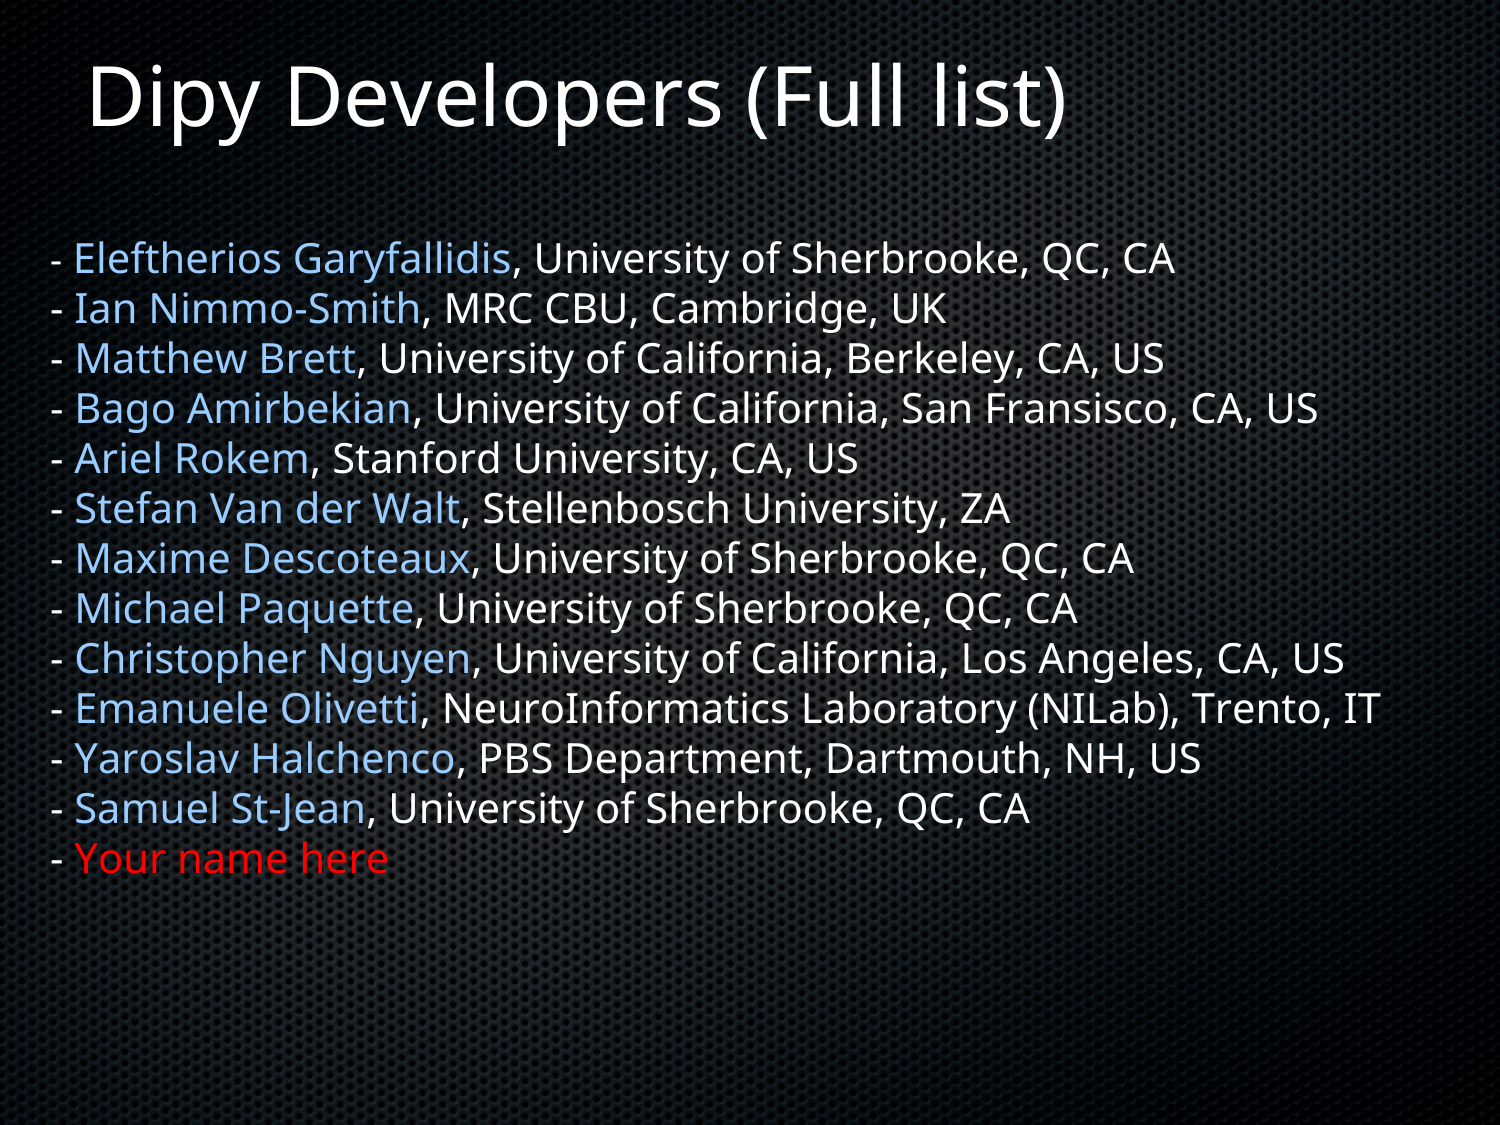

Dipy Developers (Full list)
- Eleftherios Garyfallidis, University of Sherbrooke, QC, CA
- Ian Nimmo-Smith, MRC CBU, Cambridge, UK
- Matthew Brett, University of California, Berkeley, CA, US
- Bago Amirbekian, University of California, San Fransisco, CA, US
- Ariel Rokem, Stanford University, CA, US
- Stefan Van der Walt, Stellenbosch University, ZA
- Maxime Descoteaux, University of Sherbrooke, QC, CA
- Michael Paquette, University of Sherbrooke, QC, CA
- Christopher Nguyen, University of California, Los Angeles, CA, US
- Emanuele Olivetti, NeuroInformatics Laboratory (NILab), Trento, IT
- Yaroslav Halchenco, PBS Department, Dartmouth, NH, US
- Samuel St-Jean, University of Sherbrooke, QC, CA
- Your name here